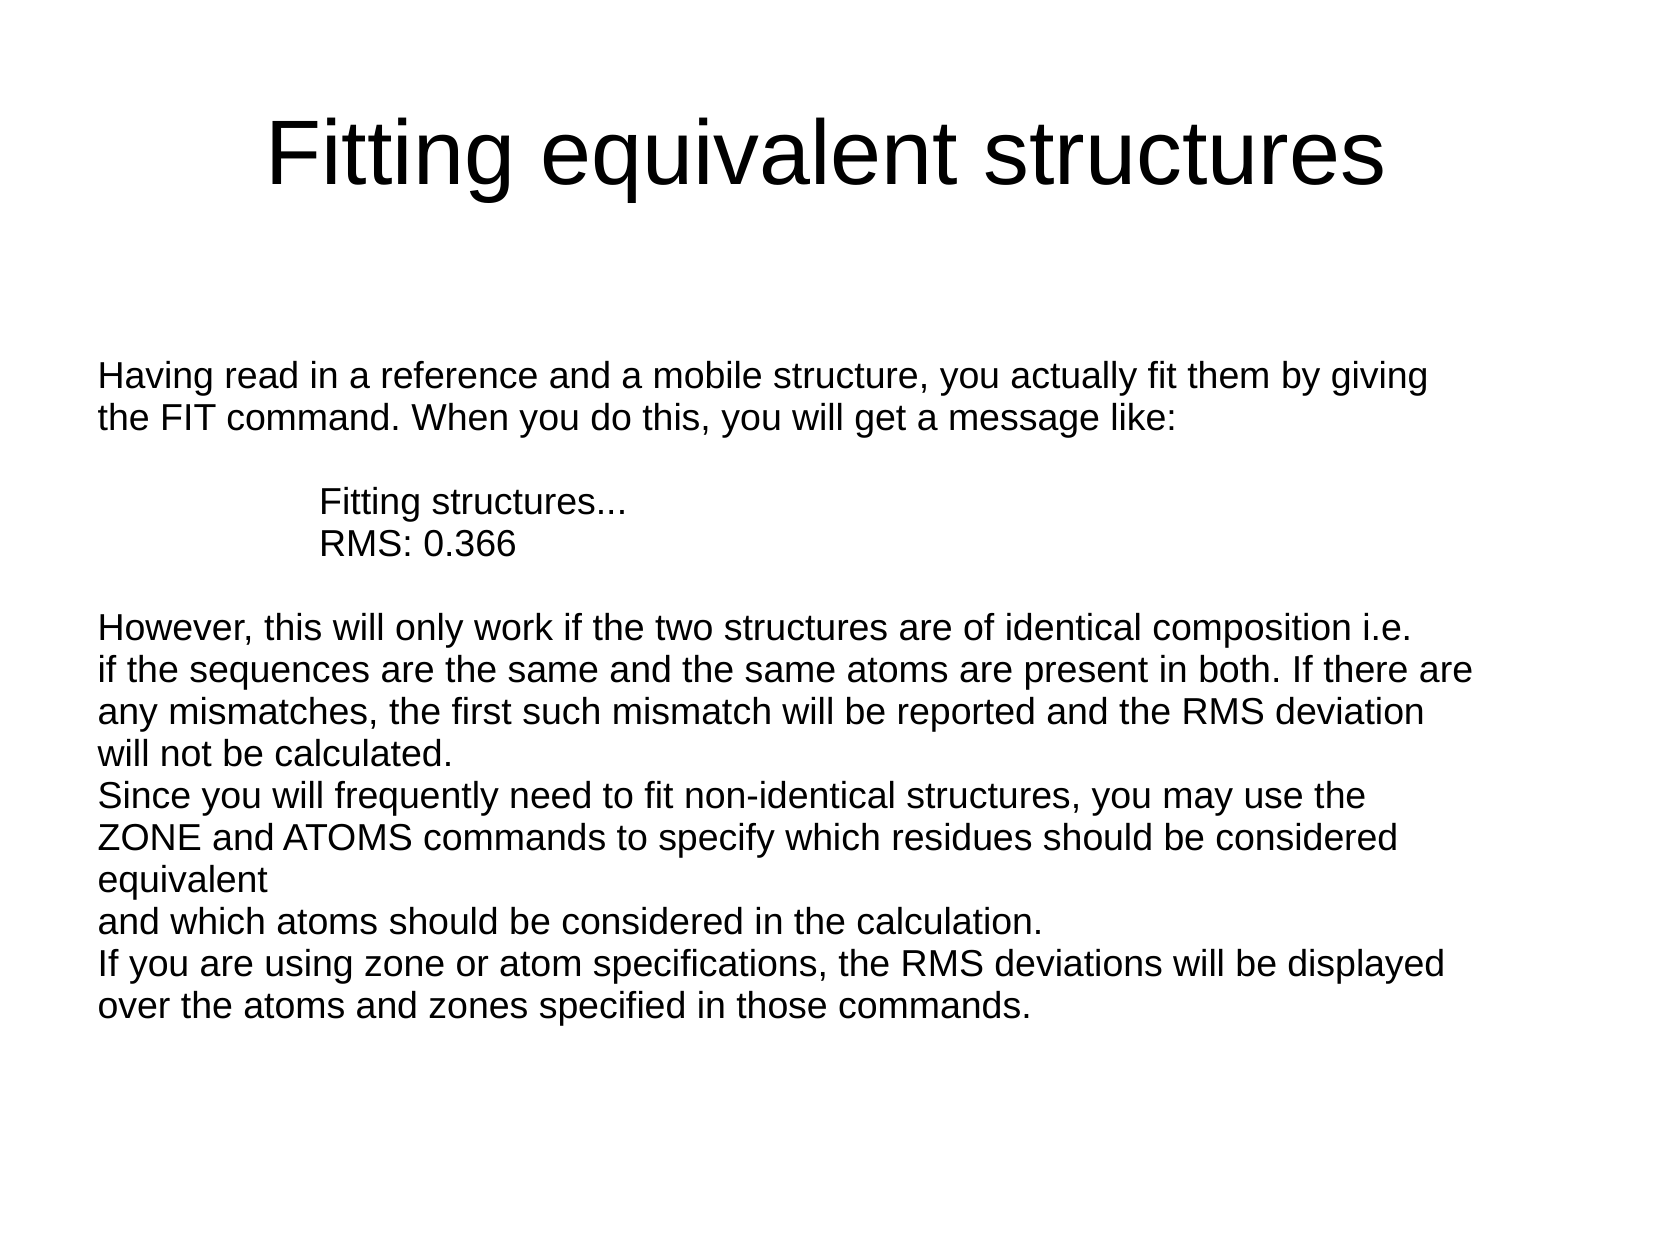

# Fitting equivalent structures
Having read in a reference and a mobile structure, you actually fit them by giving
the FIT command. When you do this, you will get a message like:
			Fitting structures...
			RMS: 0.366
However, this will only work if the two structures are of identical composition i.e.
if the sequences are the same and the same atoms are present in both. If there are
any mismatches, the first such mismatch will be reported and the RMS deviation
will not be calculated.
Since you will frequently need to fit non-identical structures, you may use the
ZONE and ATOMS commands to specify which residues should be considered equivalent
and which atoms should be considered in the calculation.
If you are using zone or atom specifications, the RMS deviations will be displayed
over the atoms and zones specified in those commands.